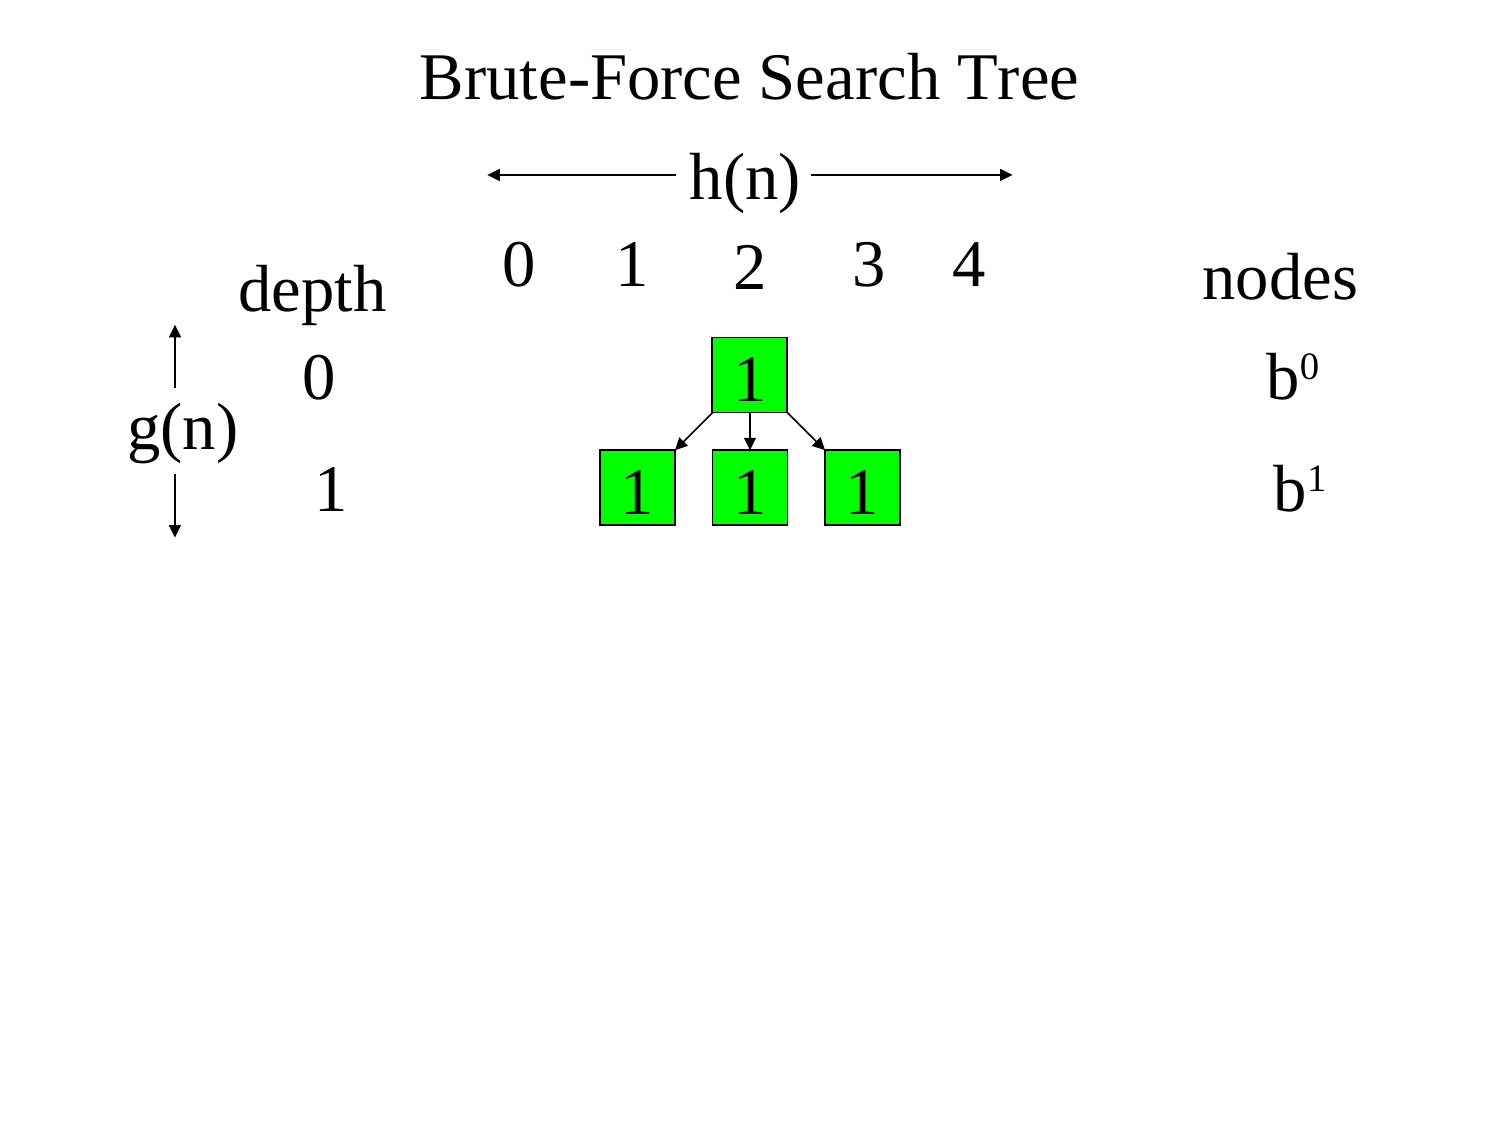

Brute-Force Search Tree
h(n)
0
1
3
4
2
nodes
depth
0
1
b0
b1
1
g(n)
1
1
1